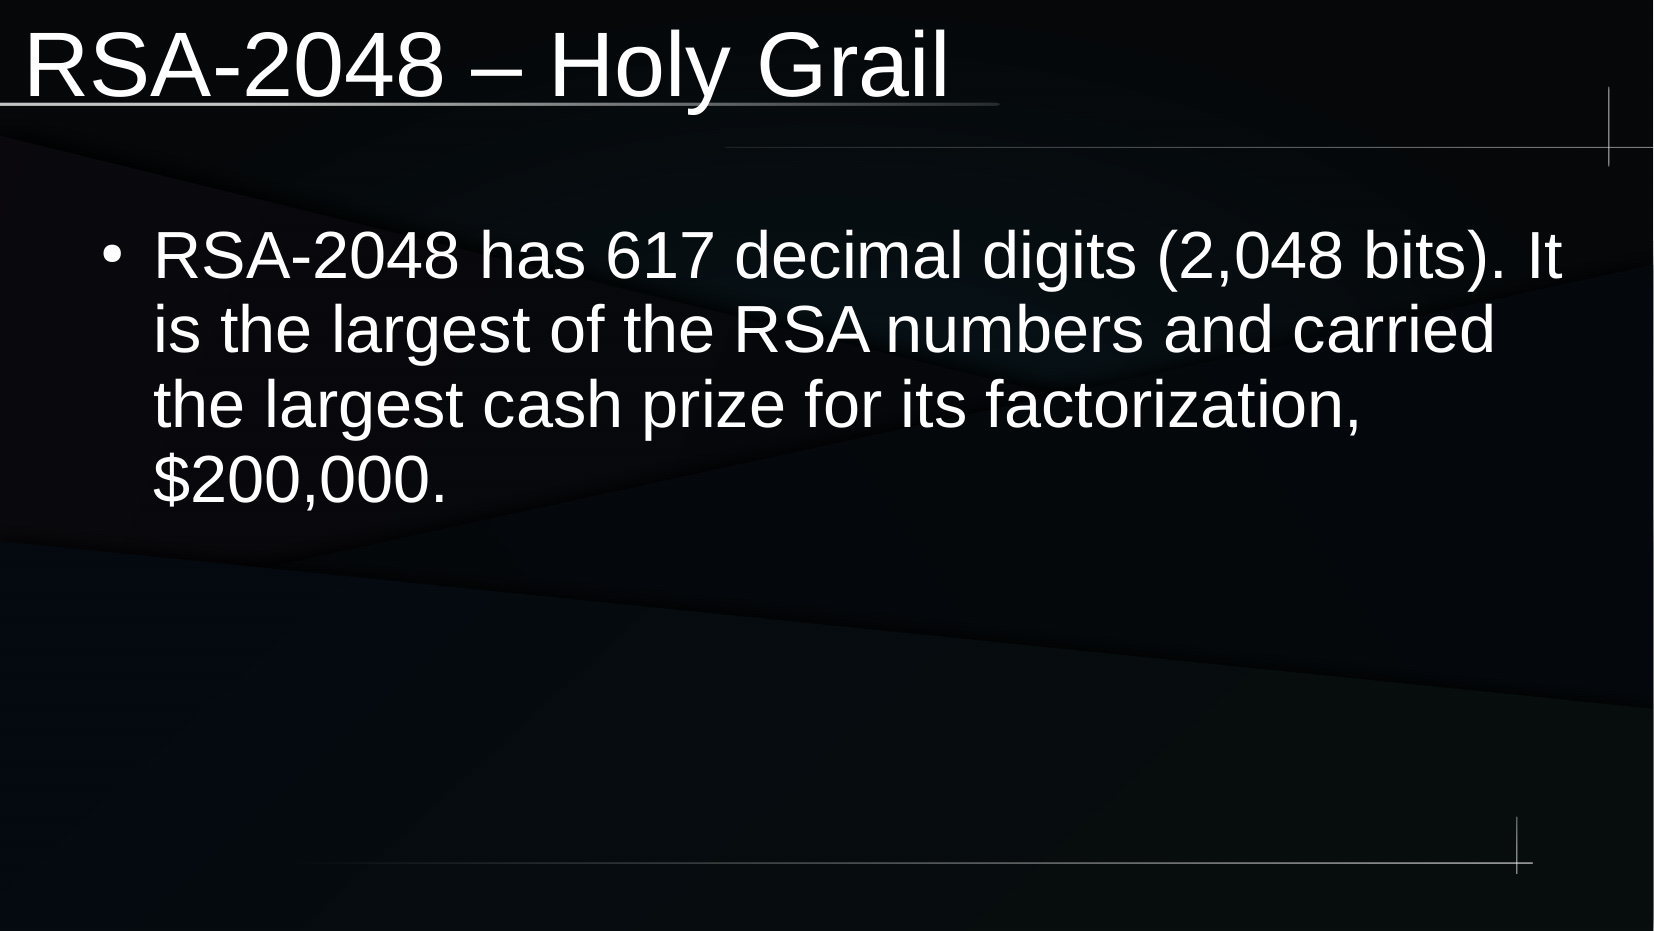

# RSA-2048 – Holy Grail
RSA-2048 has 617 decimal digits (2,048 bits). It is the largest of the RSA numbers and carried the largest cash prize for its factorization, $200,000.